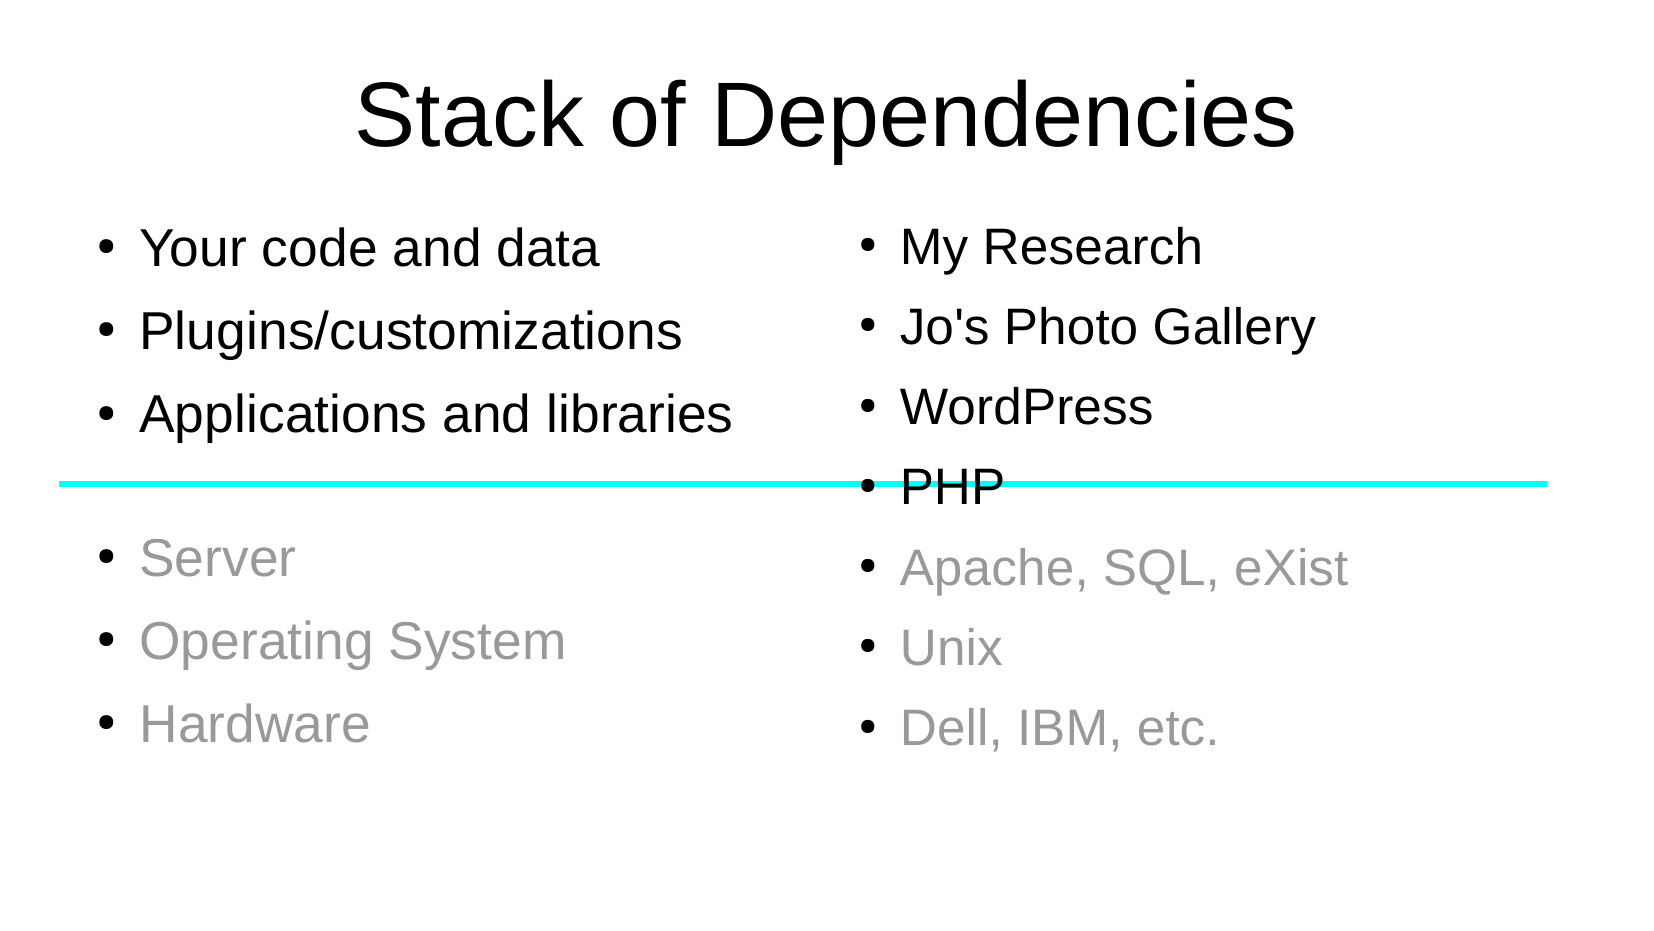

# Stack of Dependencies
Your code and data
Plugins/customizations
Applications and libraries
Server
Operating System
Hardware
My Research
Jo's Photo Gallery
WordPress
PHP
Apache, SQL, eXist
Unix
Dell, IBM, etc.